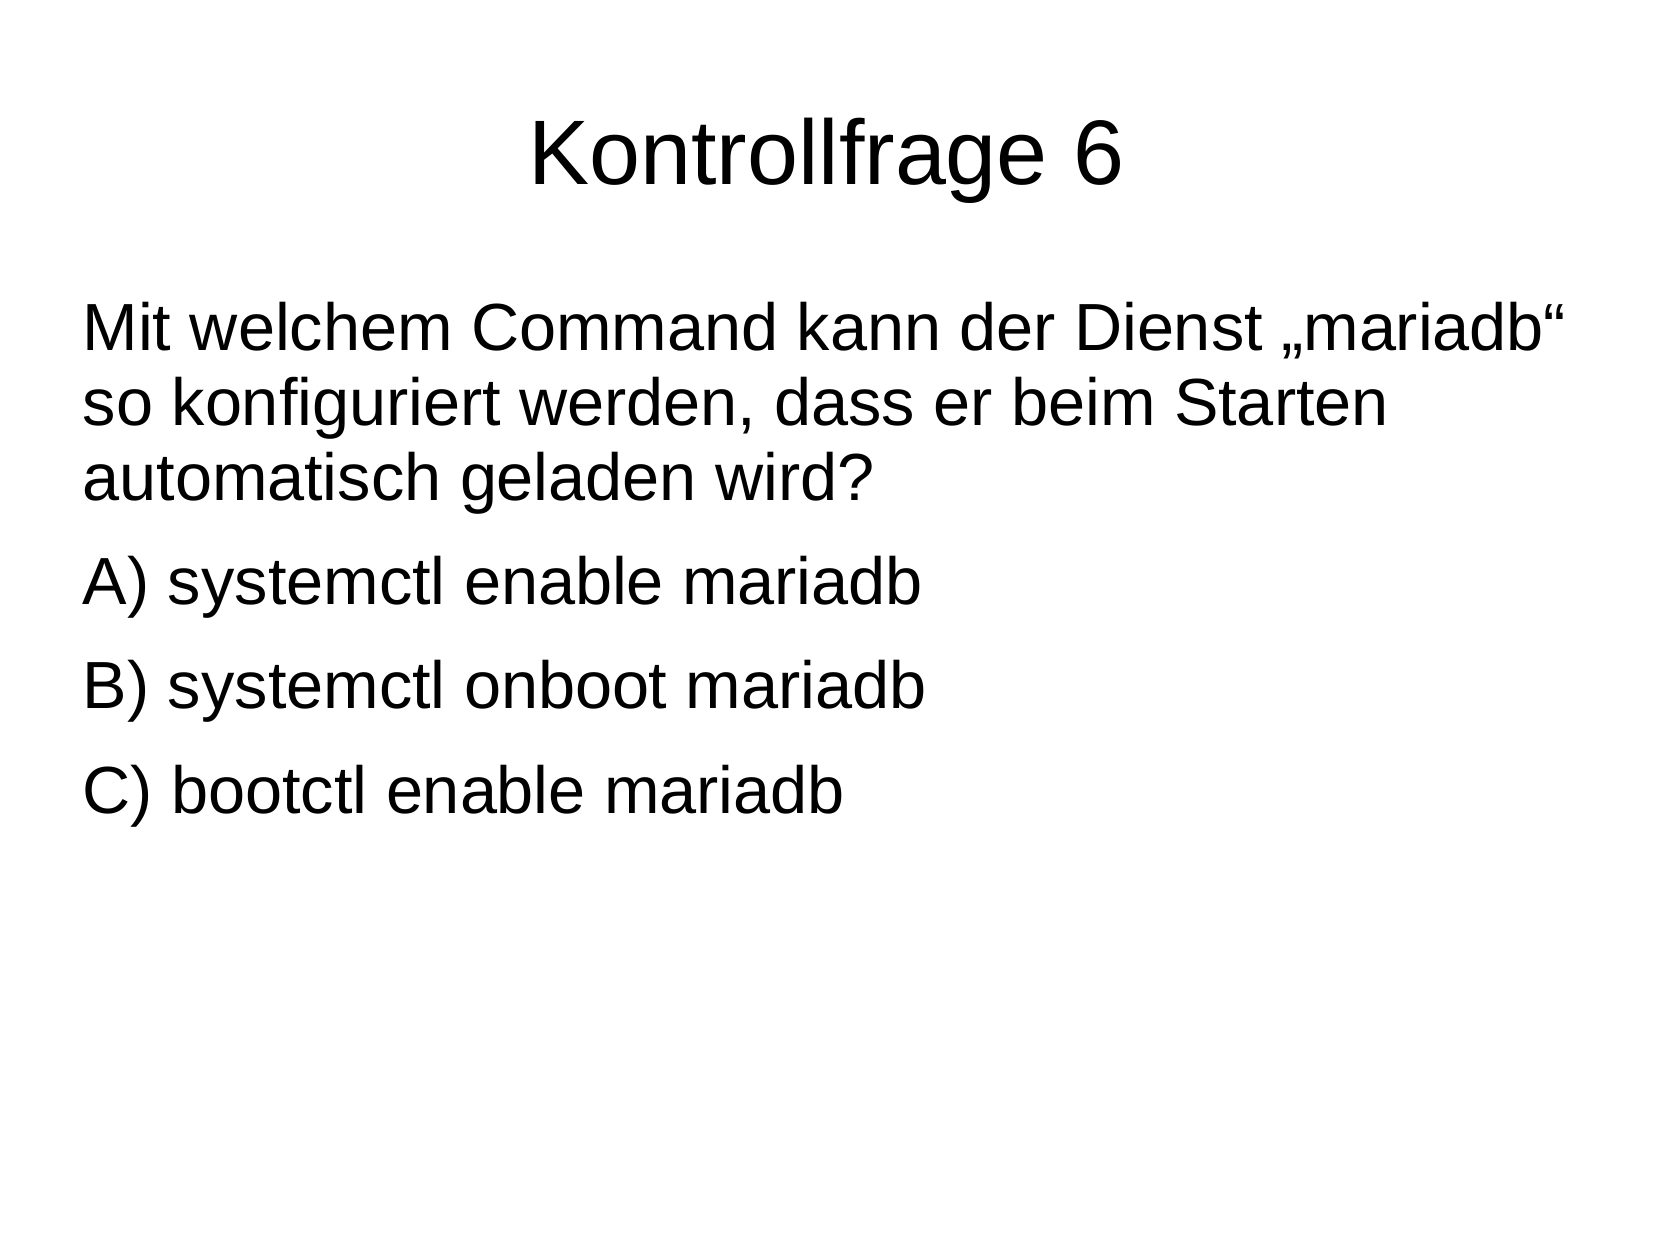

# Kontrollfrage 6
Mit welchem Command kann der Dienst „mariadb“ so konfiguriert werden, dass er beim Starten automatisch geladen wird?
A) systemctl enable mariadb
B) systemctl onboot mariadb
C) bootctl enable mariadb